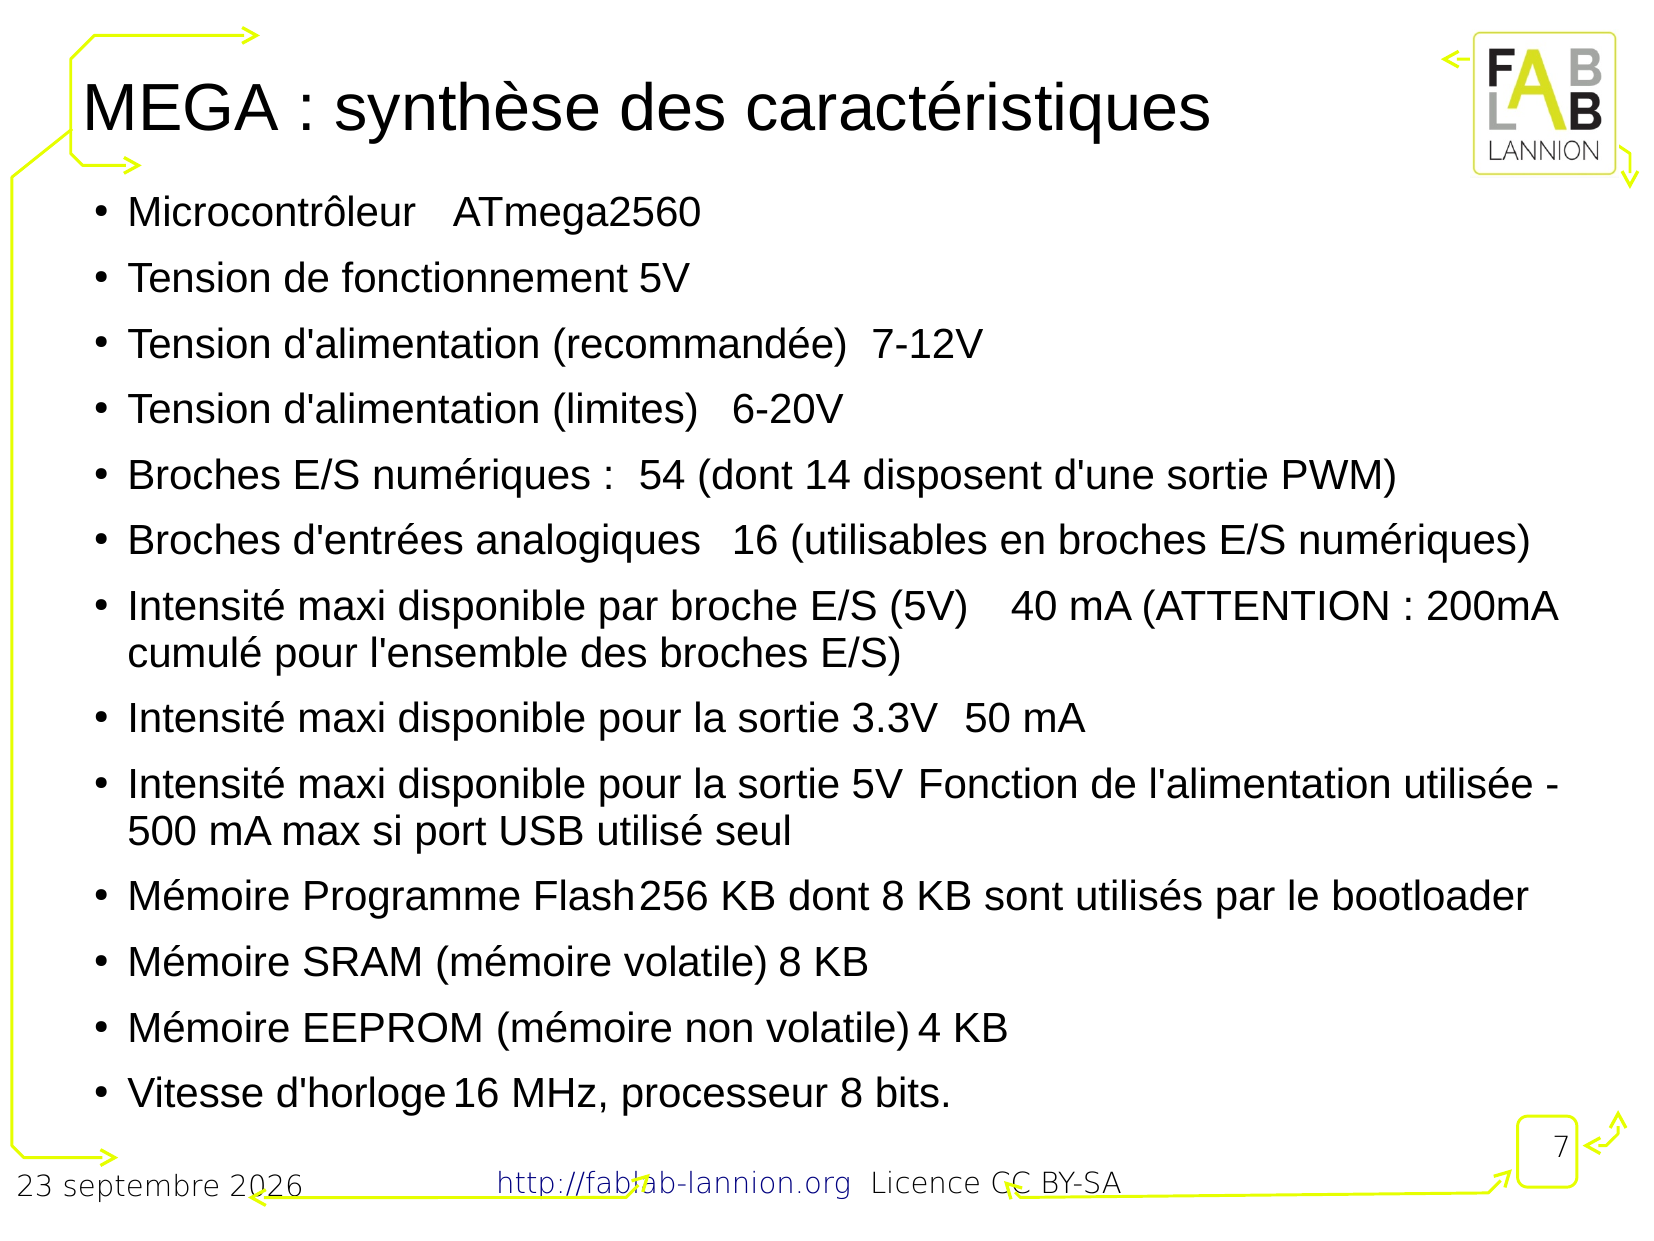

# MEGA : synthèse des caractéristiques
Microcontrôleur	ATmega2560
Tension de fonctionnement	5V
Tension d'alimentation (recommandée)	7-12V
Tension d'alimentation (limites)	6-20V
Broches E/S numériques :	54 (dont 14 disposent d'une sortie PWM)
Broches d'entrées analogiques	16 (utilisables en broches E/S numériques)
Intensité maxi disponible par broche E/S (5V)	40 mA (ATTENTION : 200mA cumulé pour l'ensemble des broches E/S)
Intensité maxi disponible pour la sortie 3.3V	50 mA
Intensité maxi disponible pour la sortie 5V	Fonction de l'alimentation utilisée - 500 mA max si port USB utilisé seul
Mémoire Programme Flash	256 KB dont 8 KB sont utilisés par le bootloader
Mémoire SRAM (mémoire volatile)	8 KB
Mémoire EEPROM (mémoire non volatile)	4 KB
Vitesse d'horloge	16 MHz, processeur 8 bits.
7